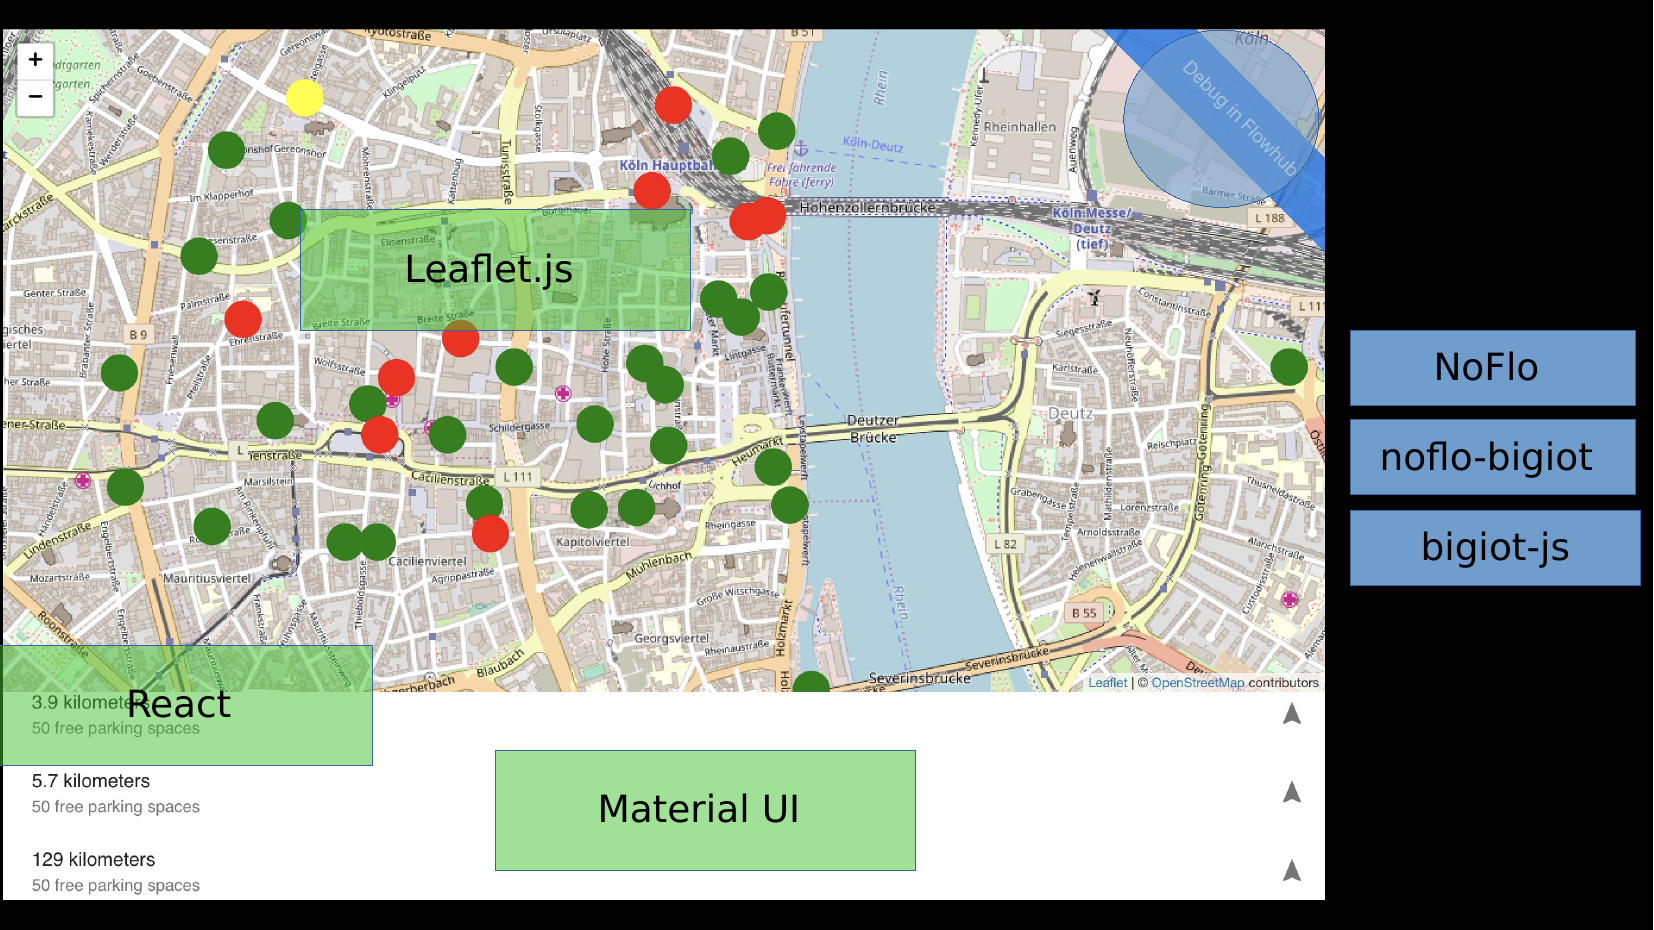

#
Leaflet.js
NoFlo
noflo-bigiot
bigiot-js
React
Material UI